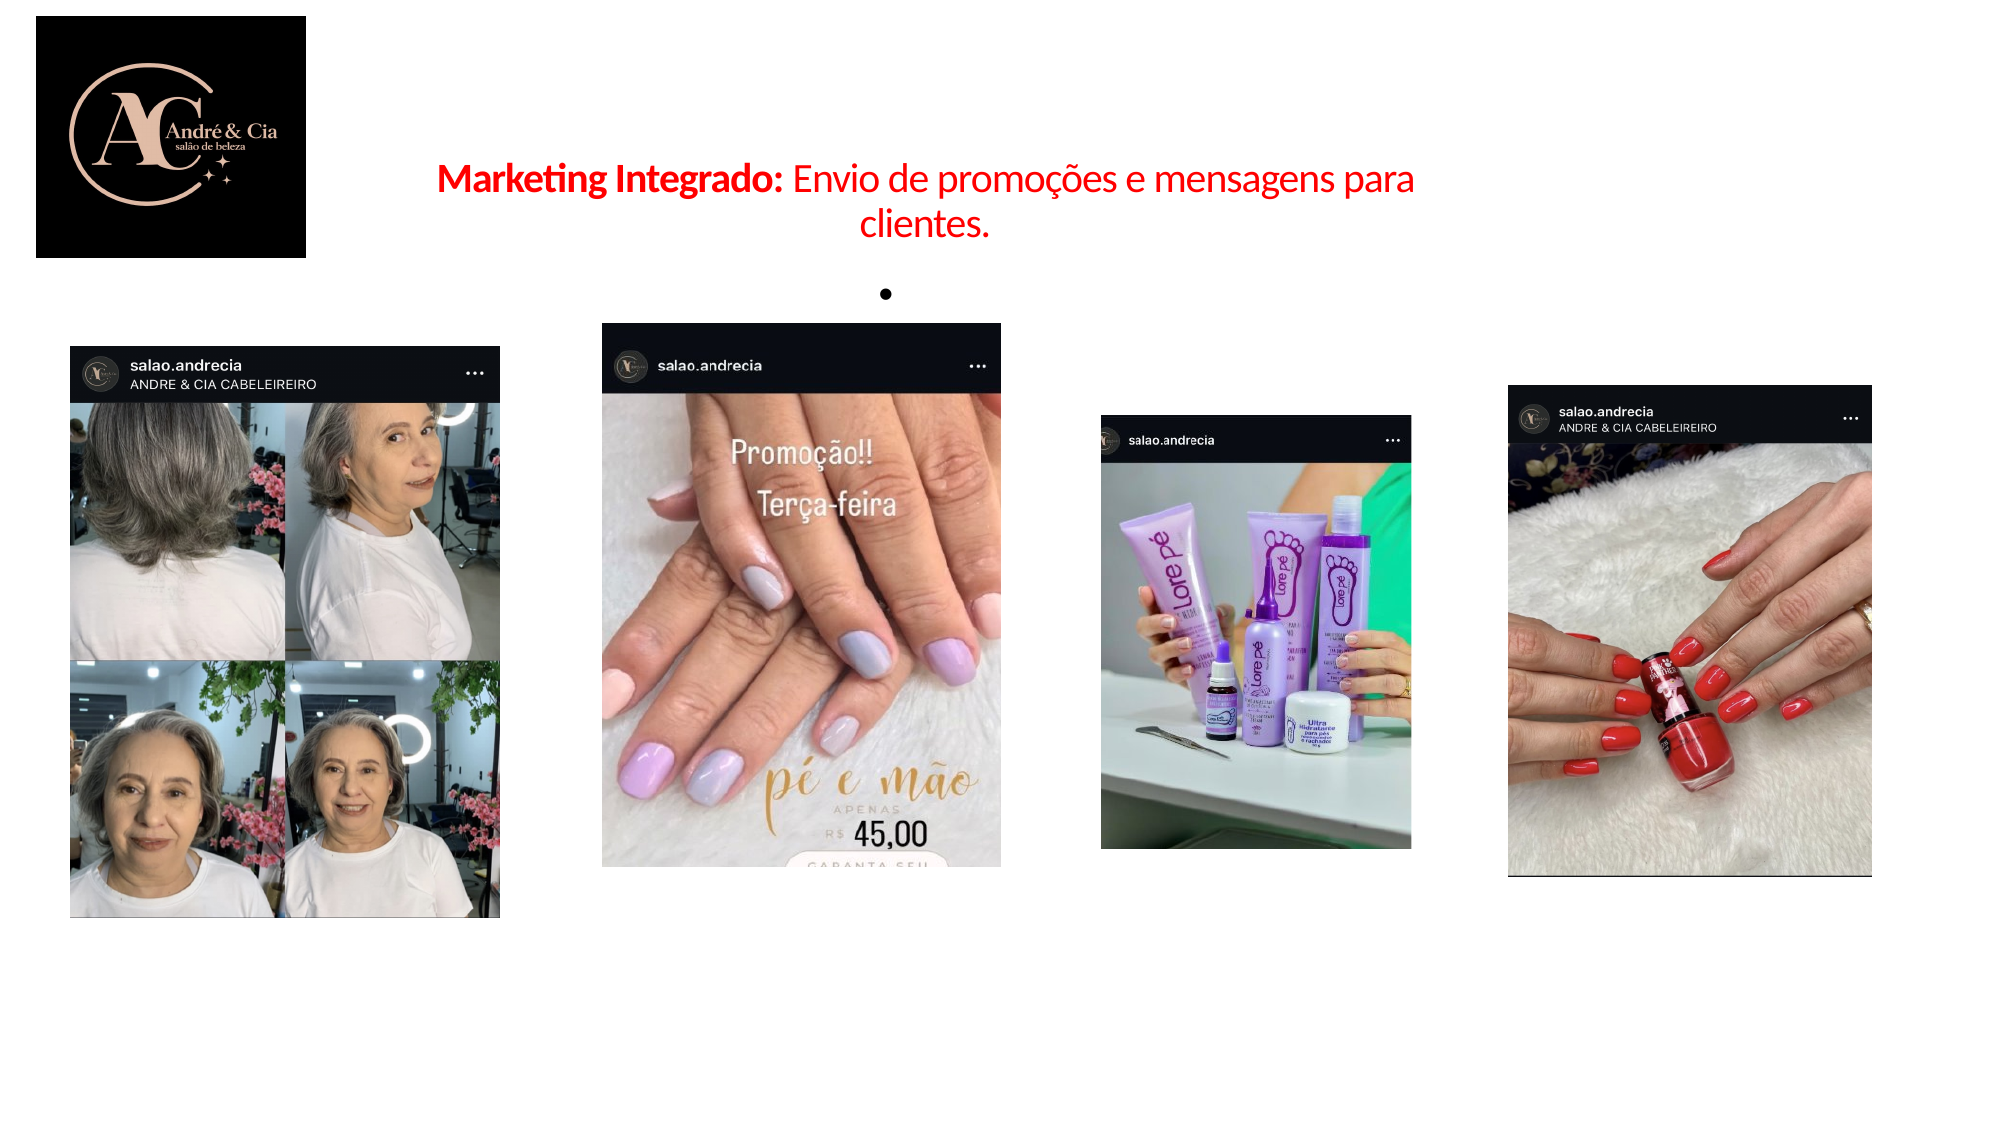

# Marketing Integrado: Envio de promoções e mensagens para clientes.